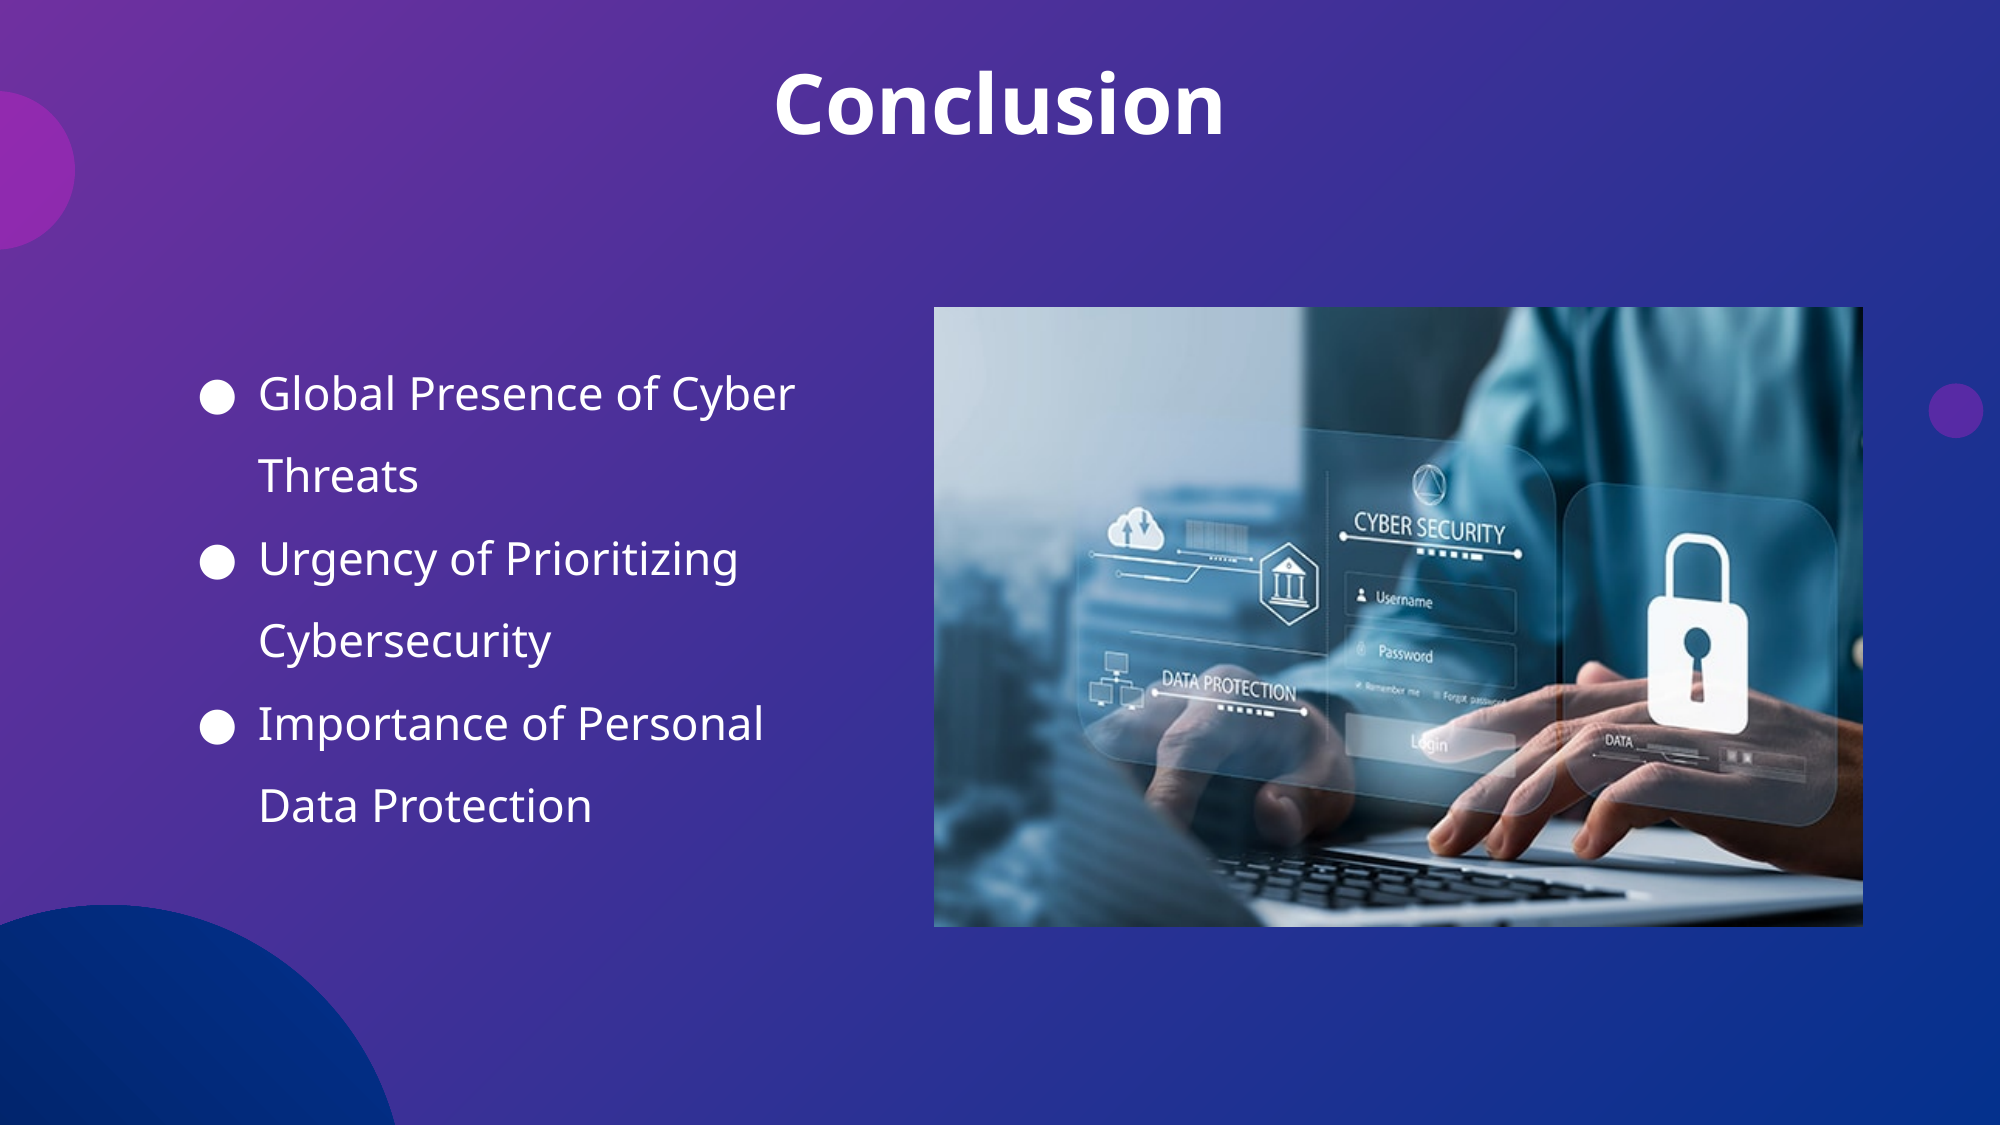

# Conclusion
Global Presence of Cyber Threats
Urgency of Prioritizing Cybersecurity
Importance of Personal Data Protection